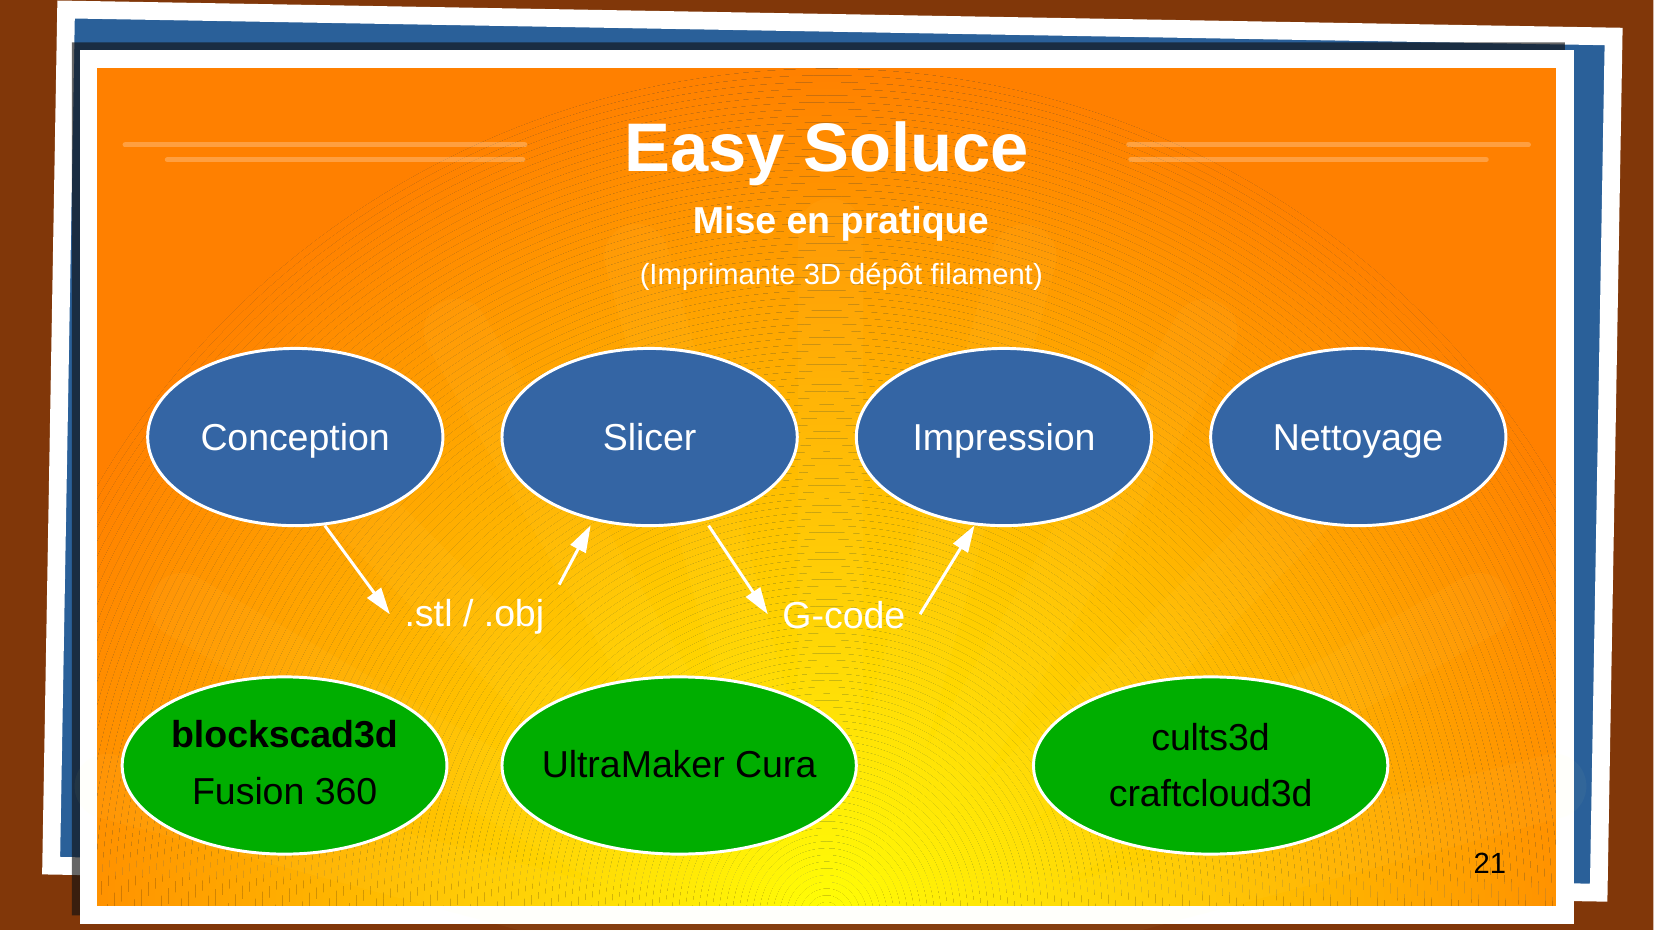

# Easy Soluce
Mise en pratique
(Imprimante 3D dépôt filament)
Conception
Slicer
Impression
Nettoyage
.stl / .obj
G-code
blockscad3d
Fusion 360
UltraMaker Cura
cults3d
craftcloud3d
21